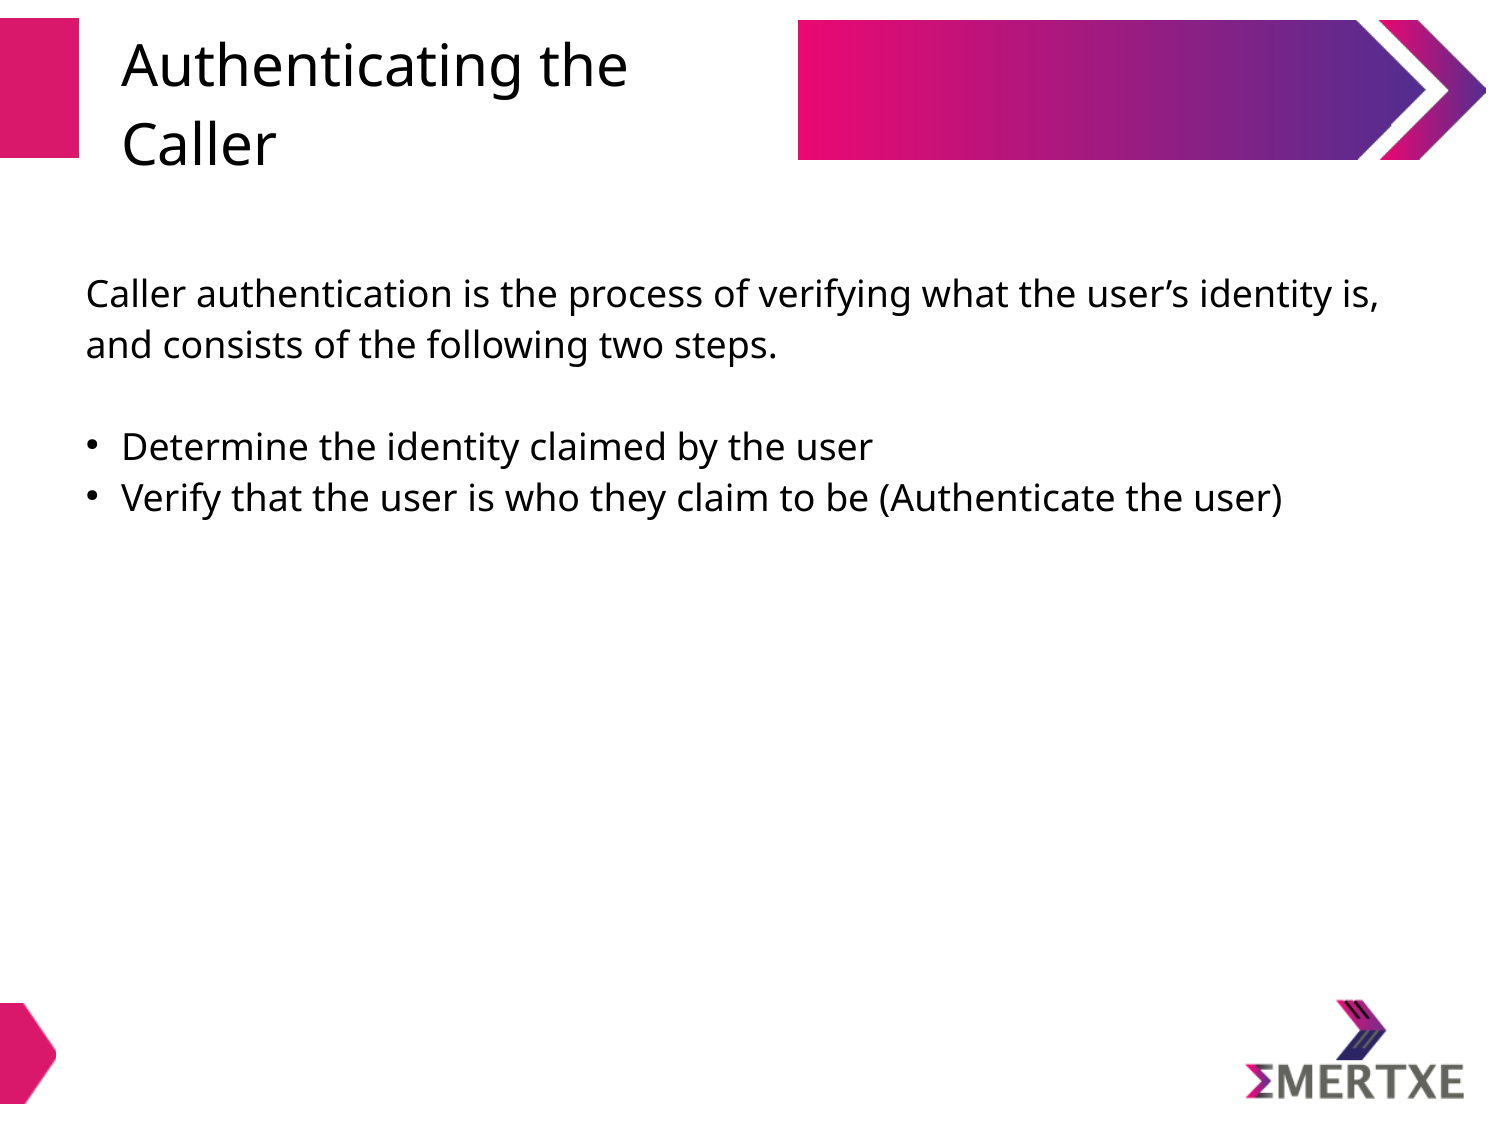

Authenticating the Caller
Caller authentication is the process of verifying what the user’s identity is, and consists of the following two steps.
Determine the identity claimed by the user
Verify that the user is who they claim to be (Authenticate the user)